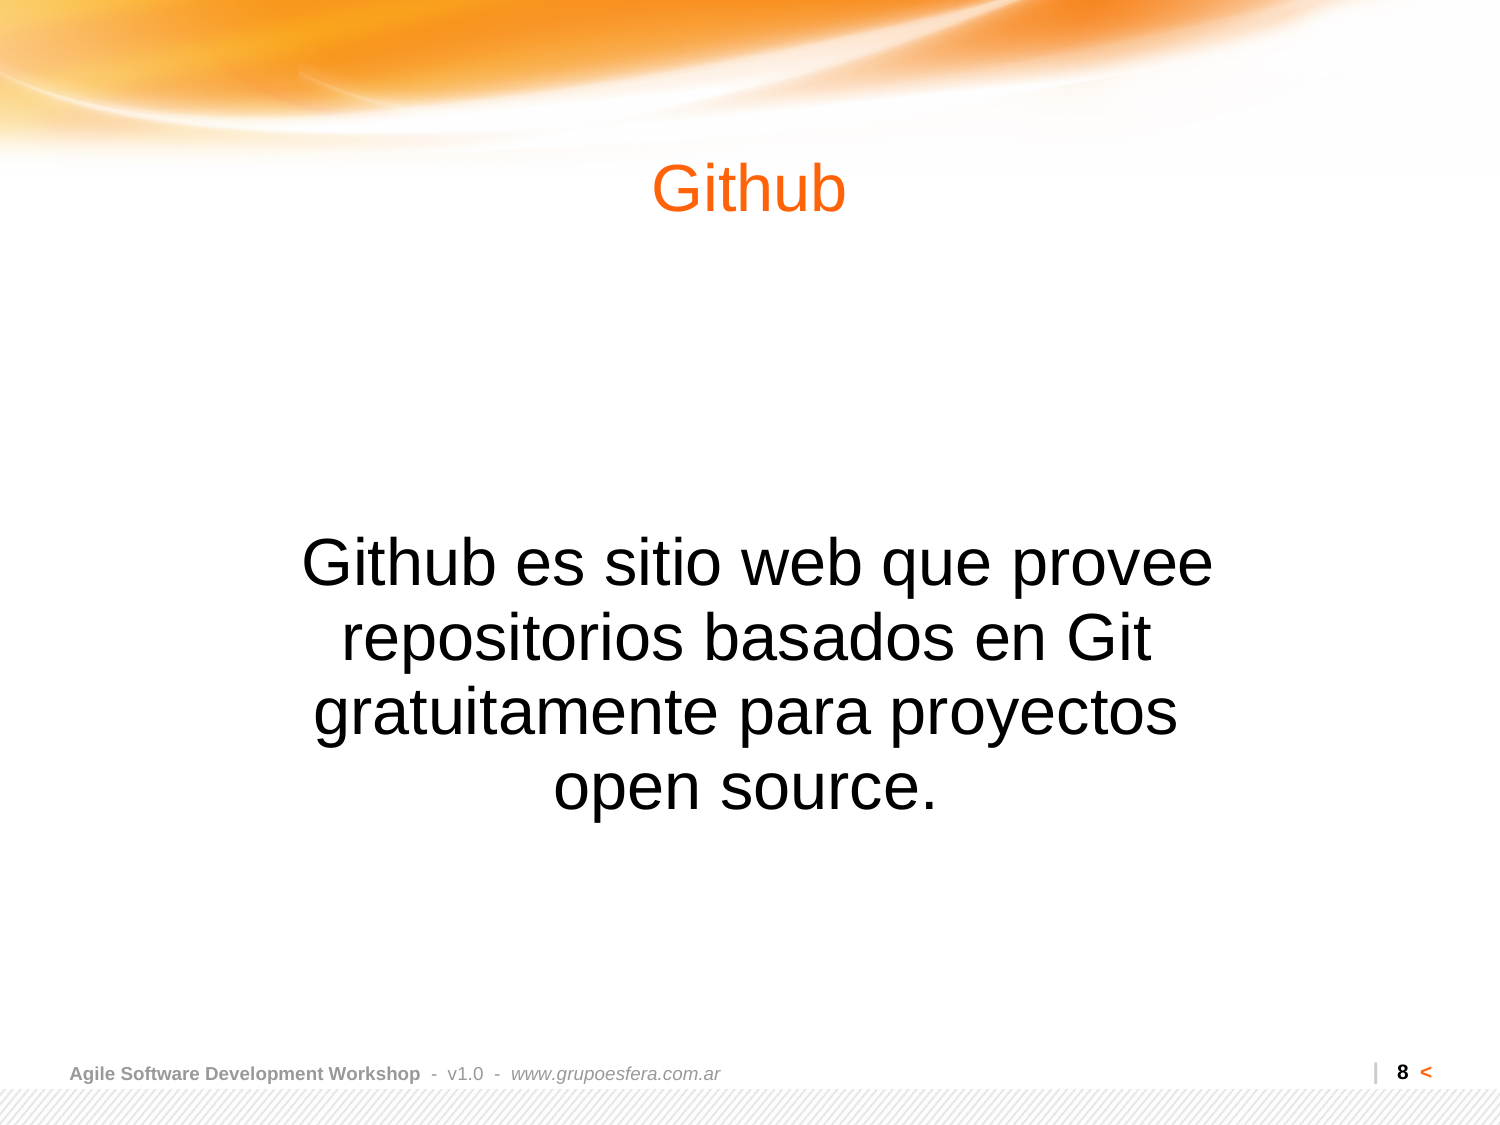

Github
# Github es sitio web que provee repositorios basados en Git gratuitamente para proyectos open source.